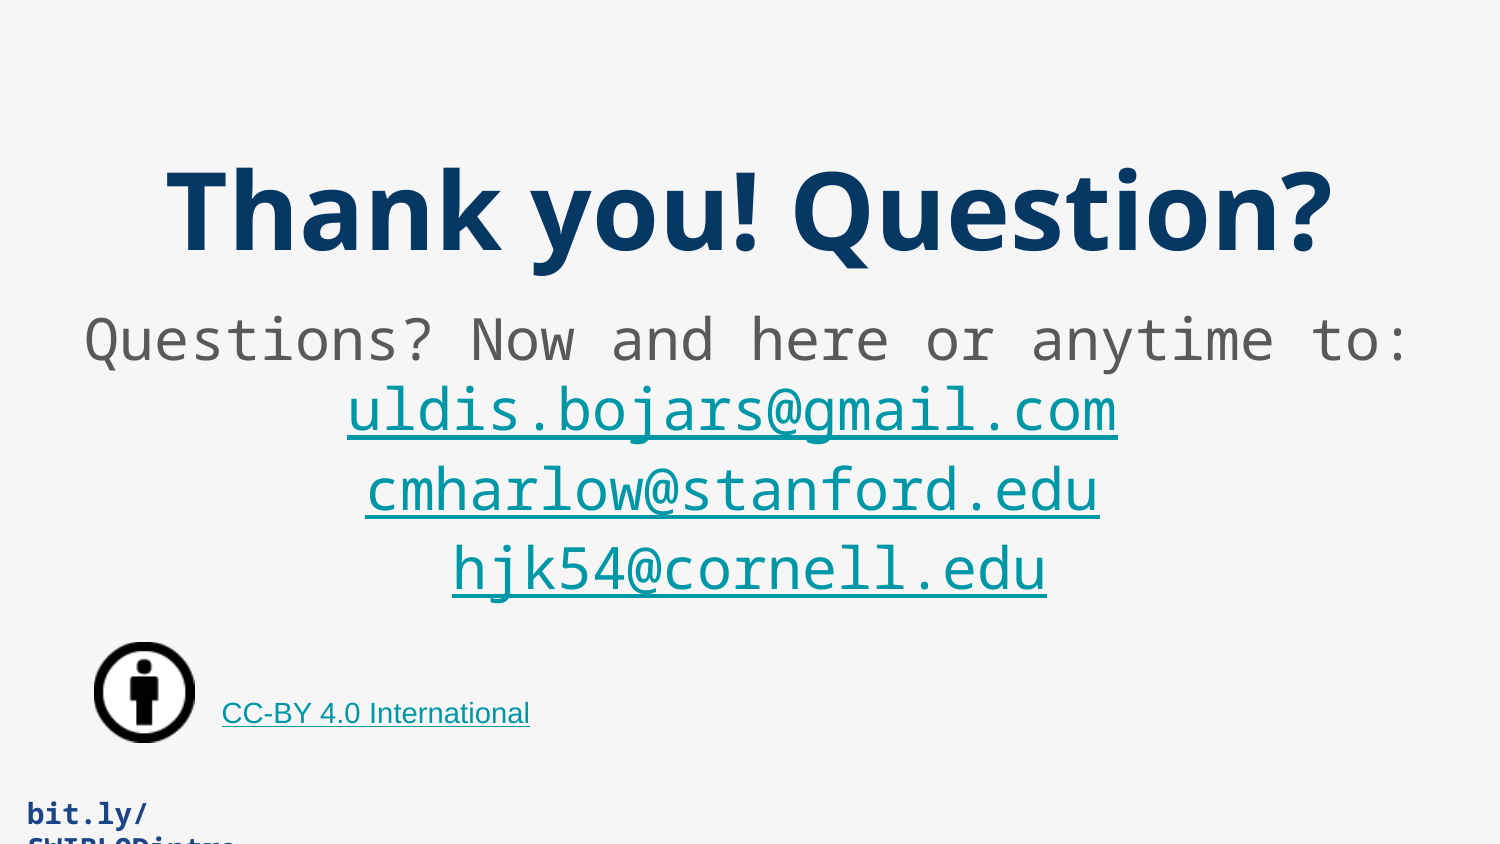

# Thank you! Question?
Questions? Now and here or anytime to:
uldis.bojars@gmail.com
cmharlow@stanford.edu
hjk54@cornell.edu
CC-BY 4.0 International